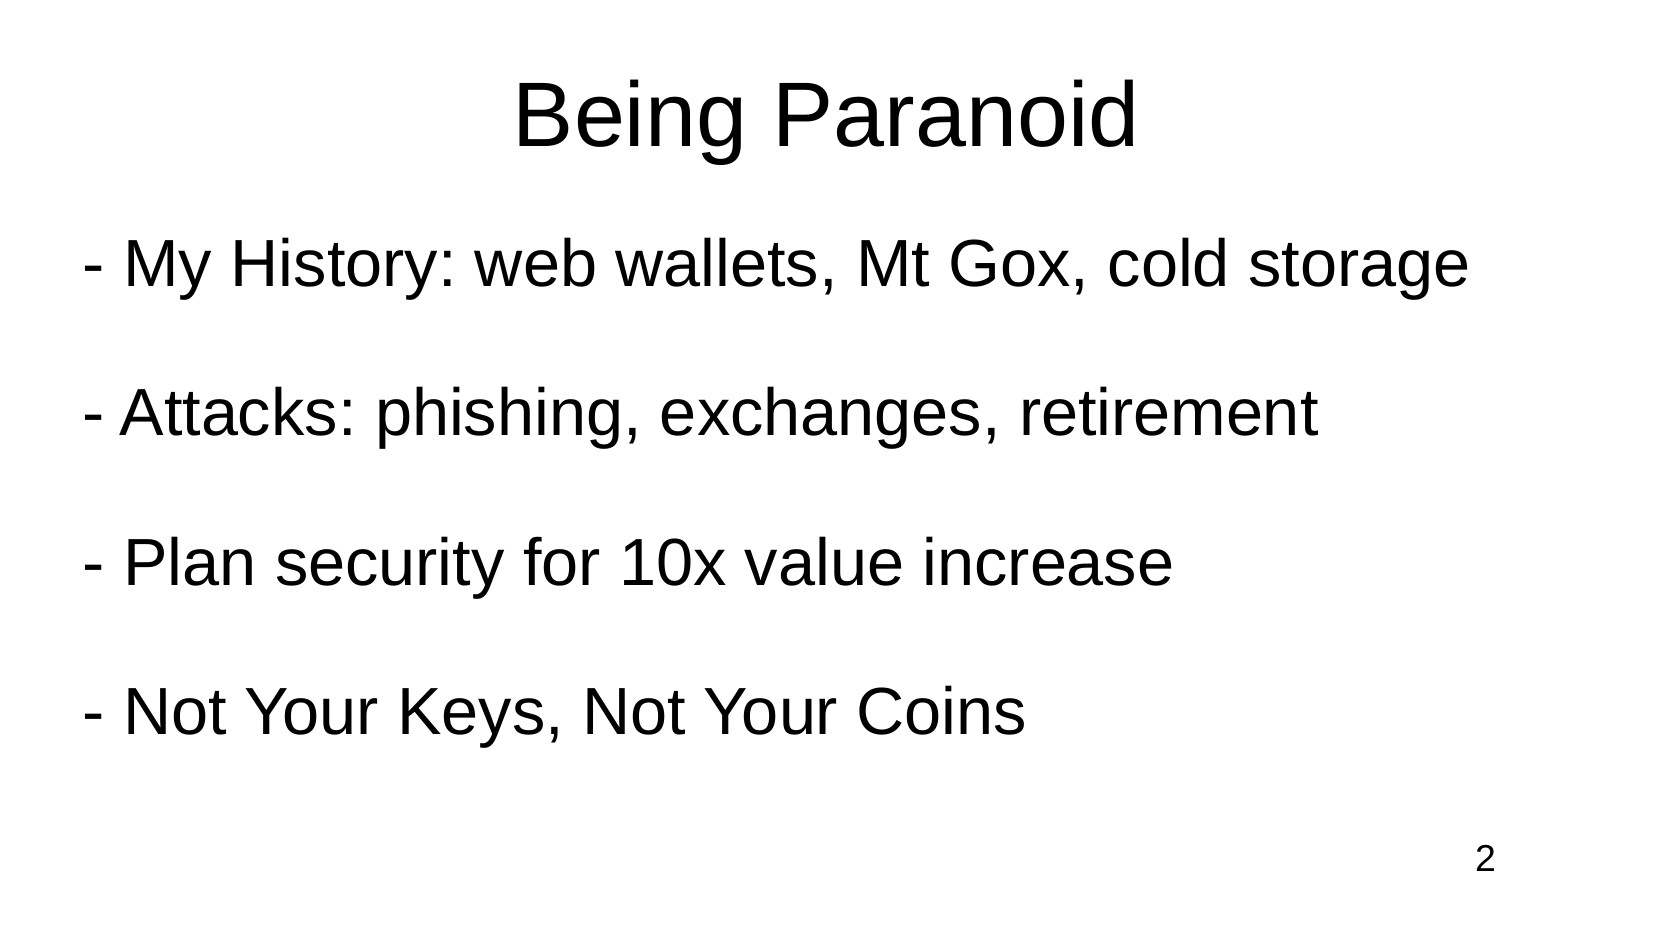

# Being Paranoid
- My History: web wallets, Mt Gox, cold storage
- Attacks: phishing, exchanges, retirement
- Plan security for 10x value increase
- Not Your Keys, Not Your Coins